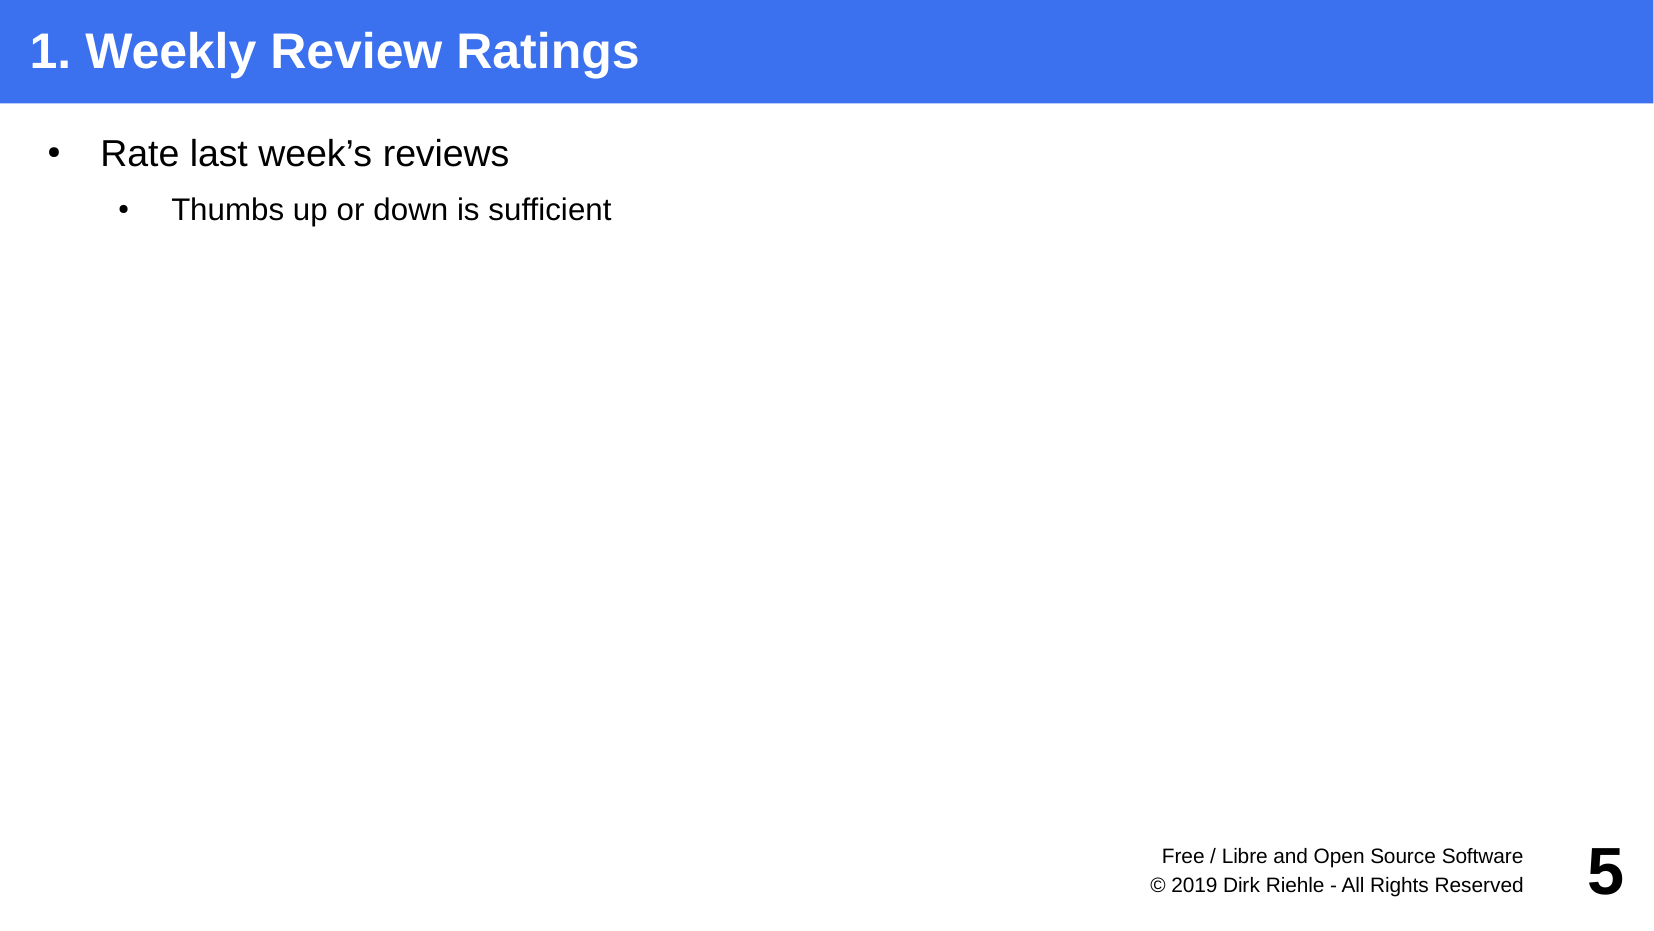

# 1. Weekly Review Ratings
Rate last week’s reviews
Thumbs up or down is sufficient
Free / Libre and Open Source Software
5
© 2019 Dirk Riehle - All Rights Reserved